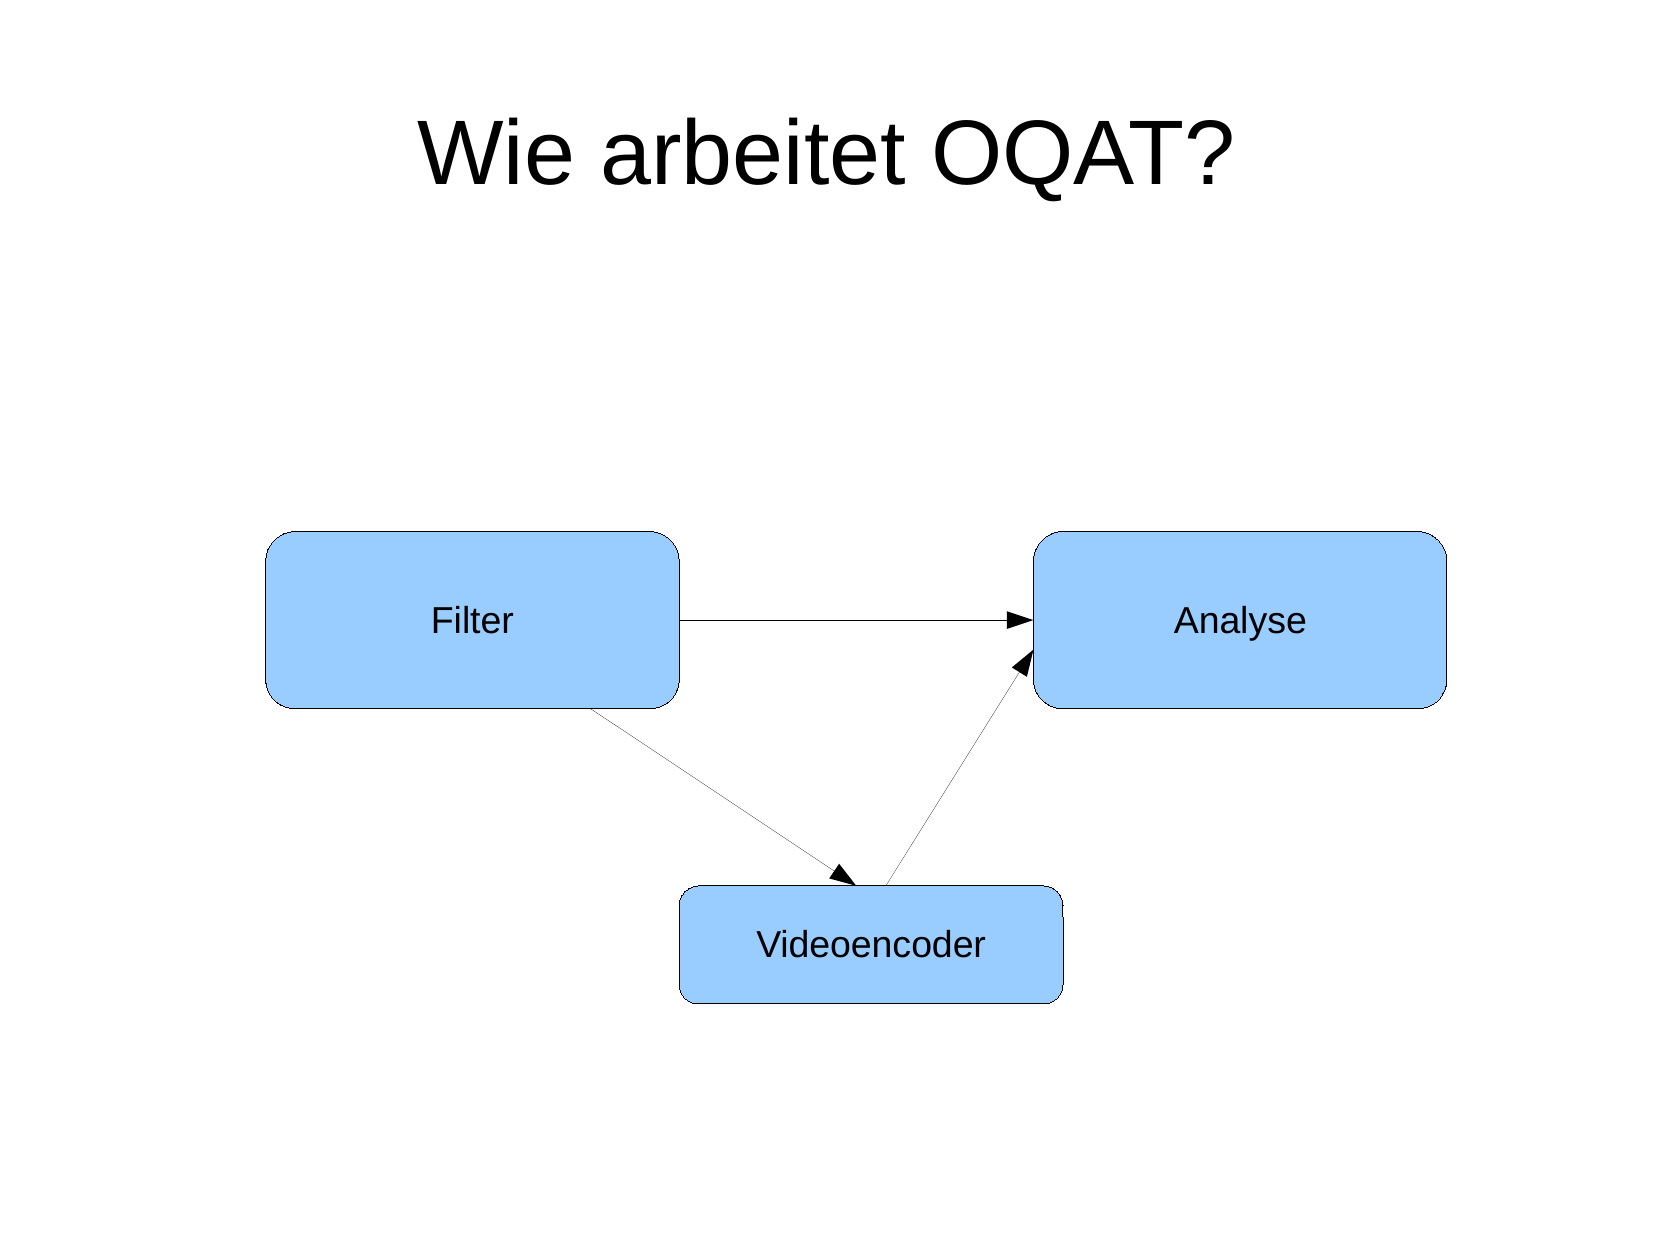

# Wie arbeitet OQAT?
Filter
Analyse
Videoencoder